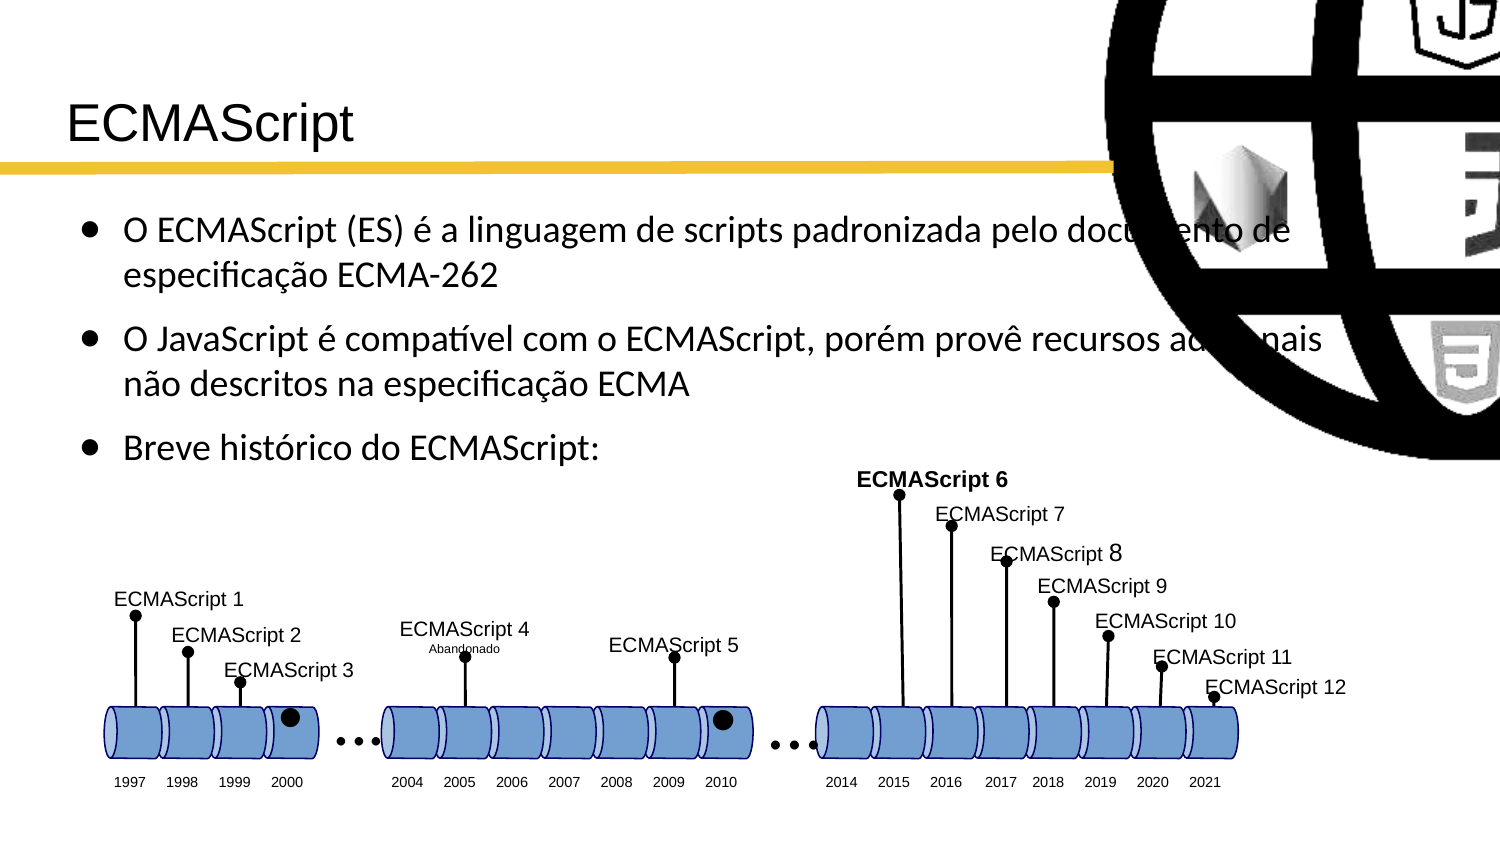

# ECMAScript
O ECMAScript (ES) é a linguagem de scripts padronizada pelo documento de especificação ECMA-262
O JavaScript é compatível com o ECMAScript, porém provê recursos adicionais não descritos na especificação ECMA
Breve histórico do ECMAScript:
ECMAScript 6
ECMAScript 7
ECMAScript 8
ECMAScript 9
ECMAScript 1
ECMAScript 10
ECMAScript 4
Abandonado
ECMAScript 2
ECMAScript 5
ECMAScript 11
ECMAScript 3
ECMAScript 12
...
...
1997
1998
1999
2000
2004
2005
2006
2007
2008
2009
2010
2014
2015
2016
2017
2019
2018
2020
2021